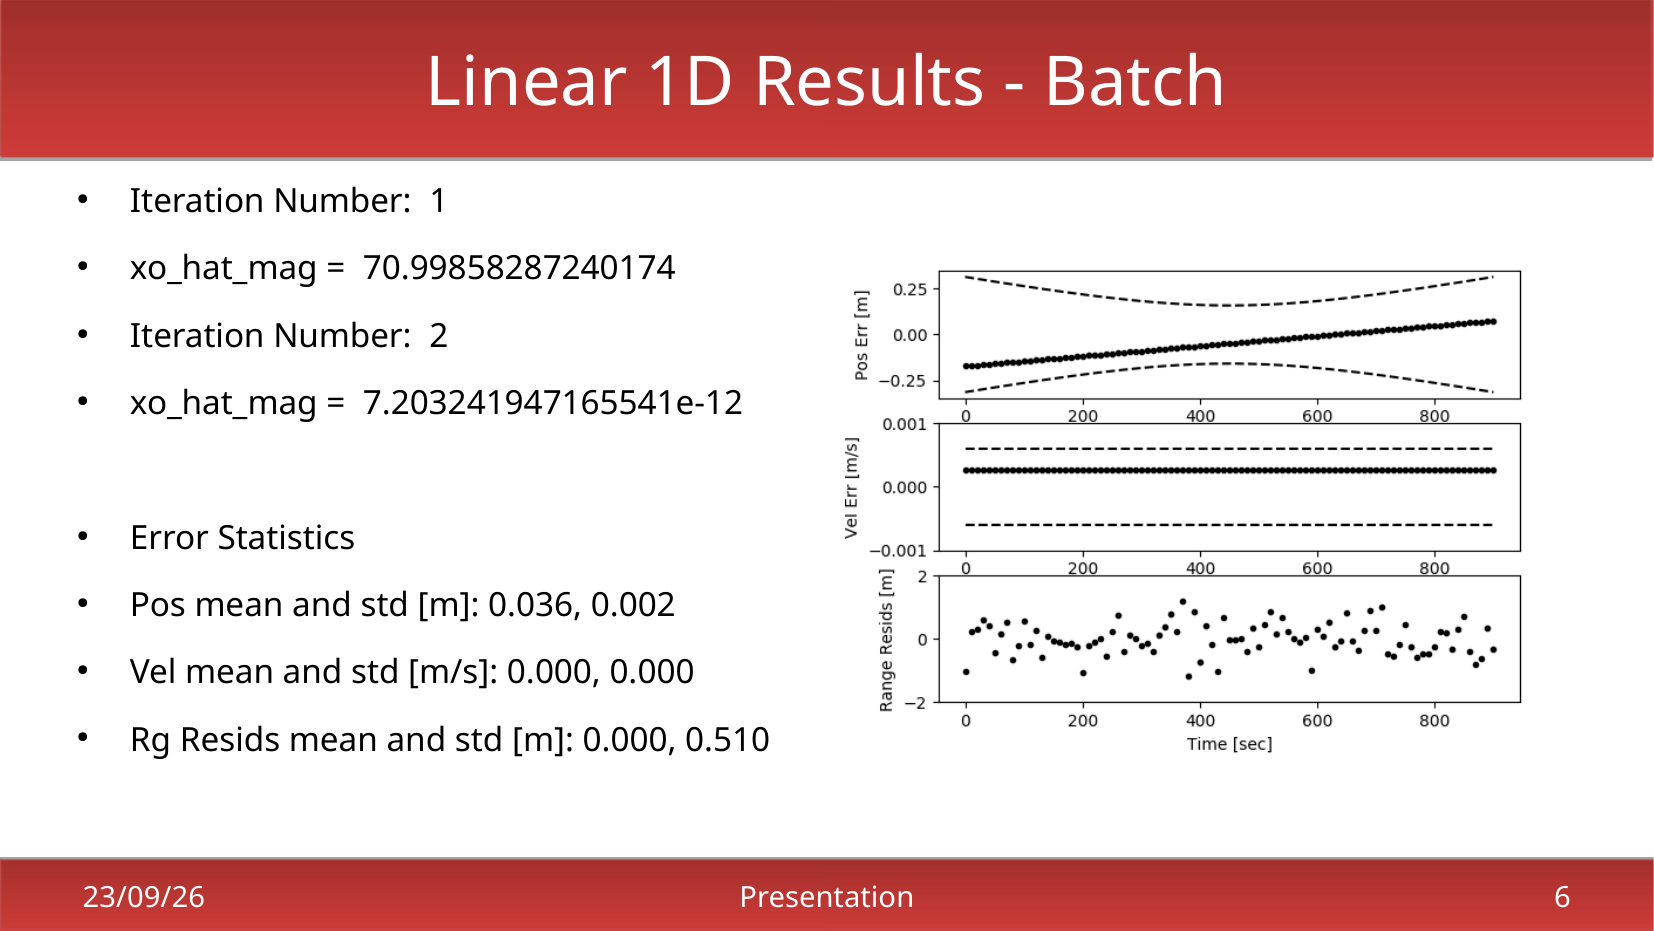

# Linear 1D Results - Batch
Iteration Number: 1
xo_hat_mag = 70.99858287240174
Iteration Number: 2
xo_hat_mag = 7.203241947165541e-12
Error Statistics
Pos mean and std [m]: 0.036, 0.002
Vel mean and std [m/s]: 0.000, 0.000
Rg Resids mean and std [m]: 0.000, 0.510
Presentation
6